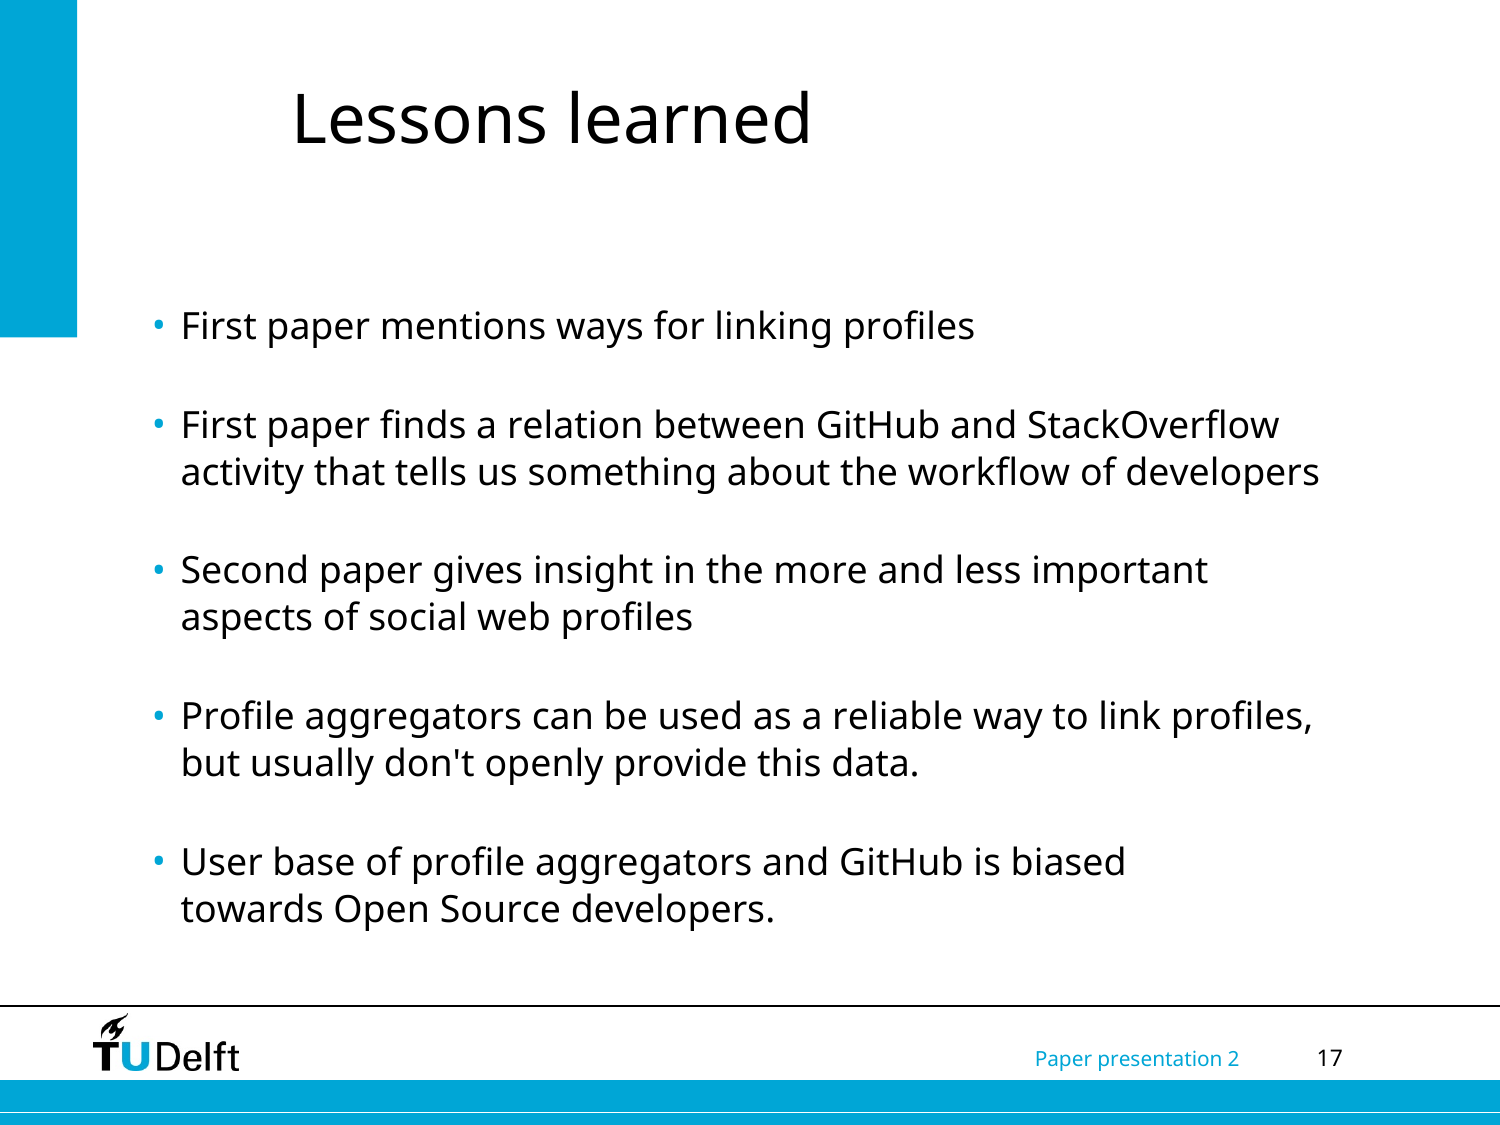

# Lessons learned
First paper mentions ways for linking profiles
First paper finds a relation between GitHub and StackOverflow activity that tells us something about the workflow of developers
Second paper gives insight in the more and less important aspects of social web profiles
Profile aggregators can be used as a reliable way to link profiles, but usually don't openly provide this data.
User base of profile aggregators and GitHub is biased
towards Open Source developers.